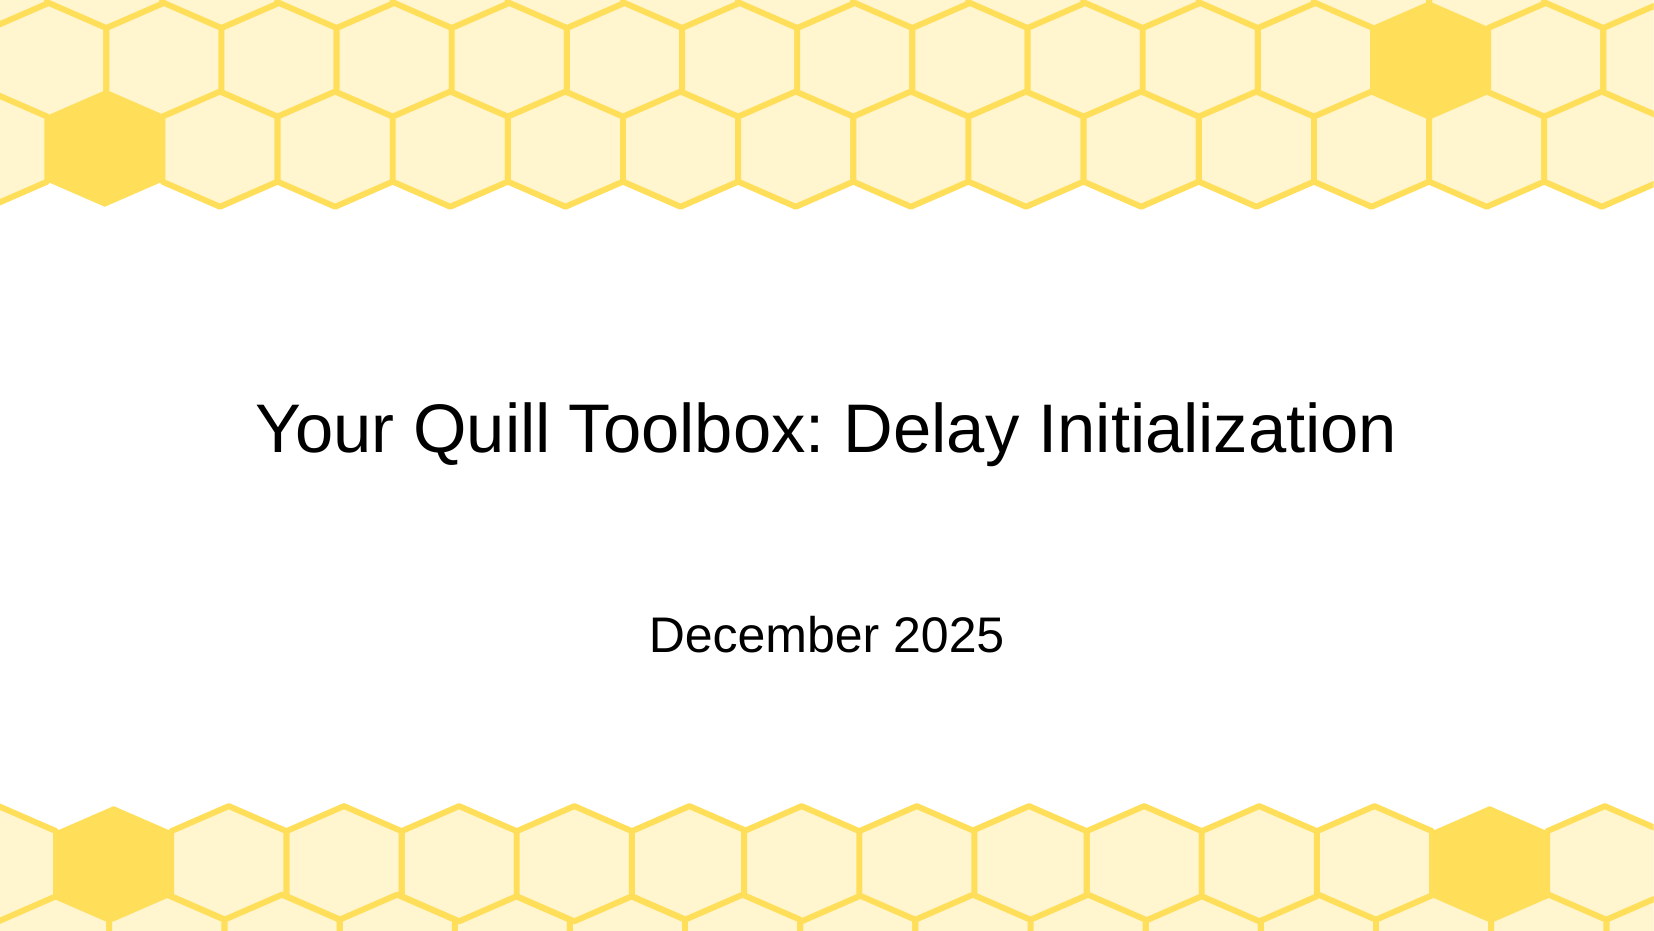

# Your Quill Toolbox: Delay Initialization
December 2025